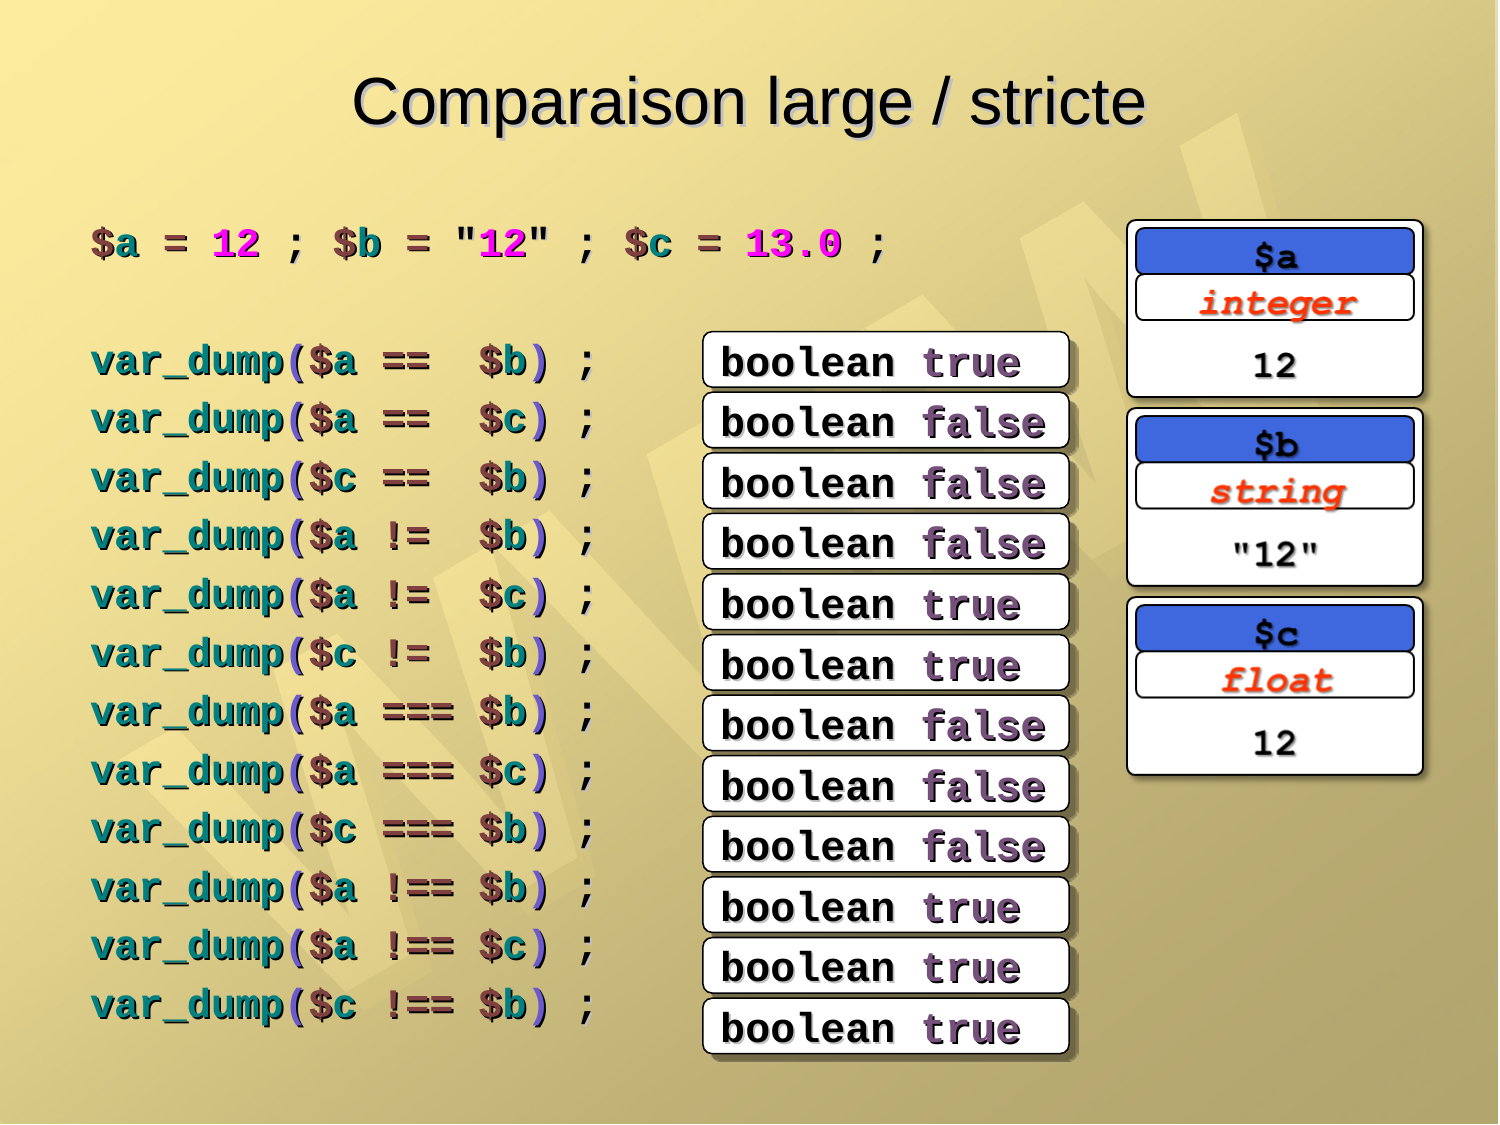

# Comparaison large / stricte
$a = 12 ; $b = "12" ; $c = 13.0 ;
var_dump($a ==  $b) ;
var_dump($a ==  $c) ;
var_dump($c ==  $b) ;
var_dump($a !=  $b) ;
var_dump($a !=  $c) ;
var_dump($c !=  $b) ;
var_dump($a === $b) ;
var_dump($a === $c) ;
var_dump($c === $b) ;
var_dump($a !== $b) ;
var_dump($a !== $c) ;
var_dump($c !== $b) ;
boolean true
boolean false
Comparaison large, sans tenir compte du type
boolean false
boolean false
boolean true
boolean true
boolean false
boolean false
Comparaison stricte, en tenant compte du type
boolean false
boolean true
boolean true
boolean true
21:08:09
Programmation Web 2014-2015